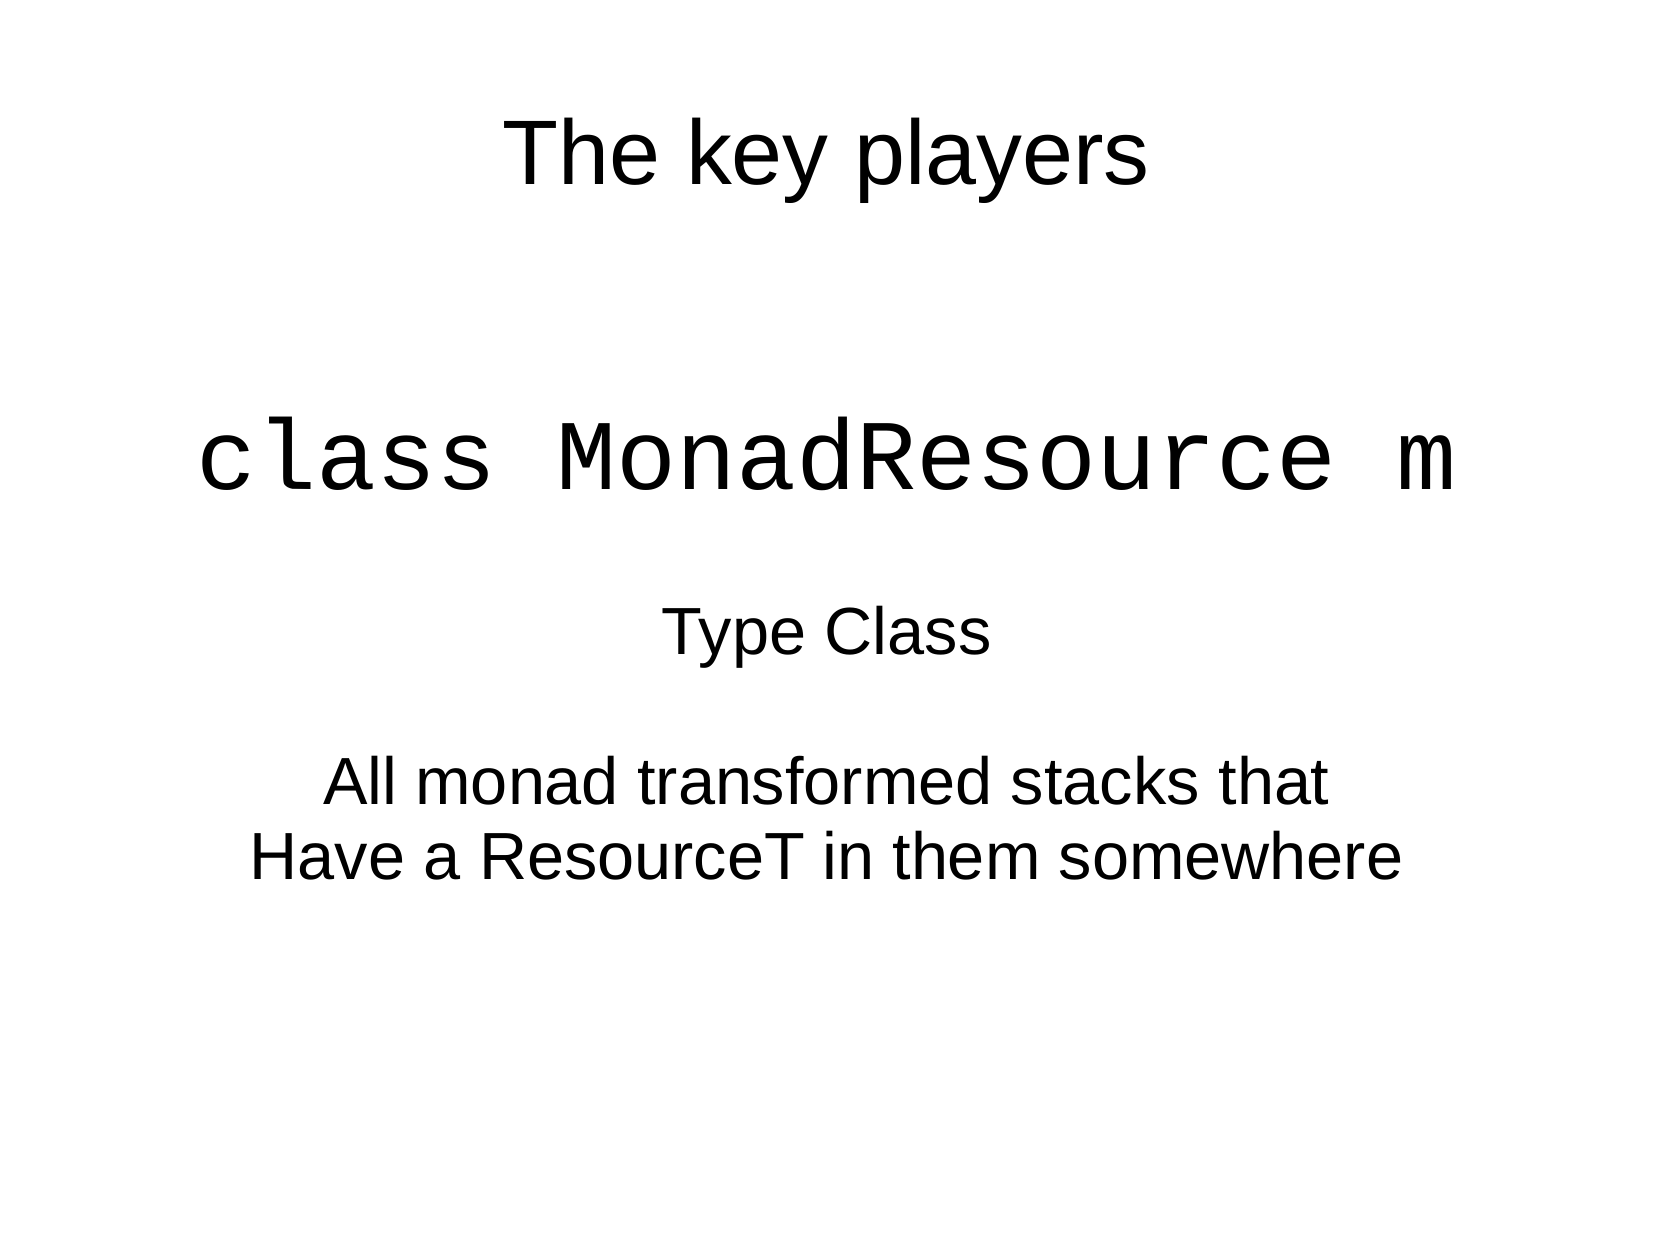

# The key players
class MonadResource m
Type Class
All monad transformed stacks that
Have a ResourceT in them somewhere